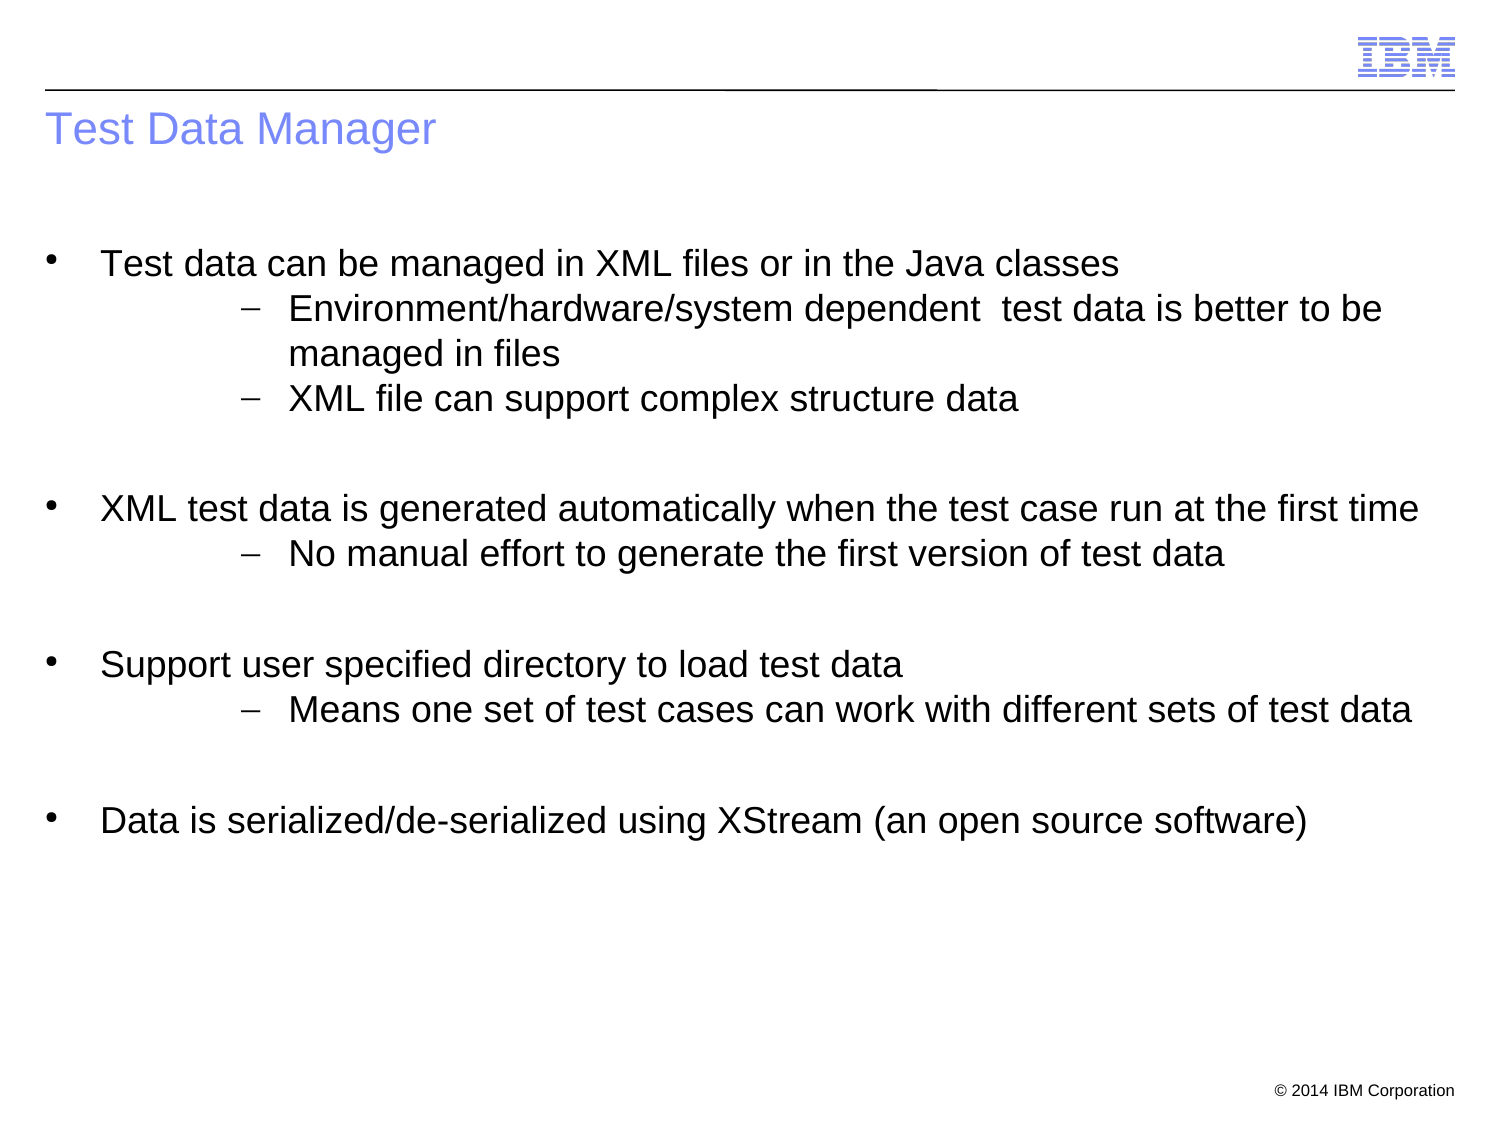

# Test Data Manager
Test data can be managed in XML files or in the Java classes
Environment/hardware/system dependent test data is better to be managed in files
XML file can support complex structure data
XML test data is generated automatically when the test case run at the first time
No manual effort to generate the first version of test data
Support user specified directory to load test data
Means one set of test cases can work with different sets of test data
Data is serialized/de-serialized using XStream (an open source software)